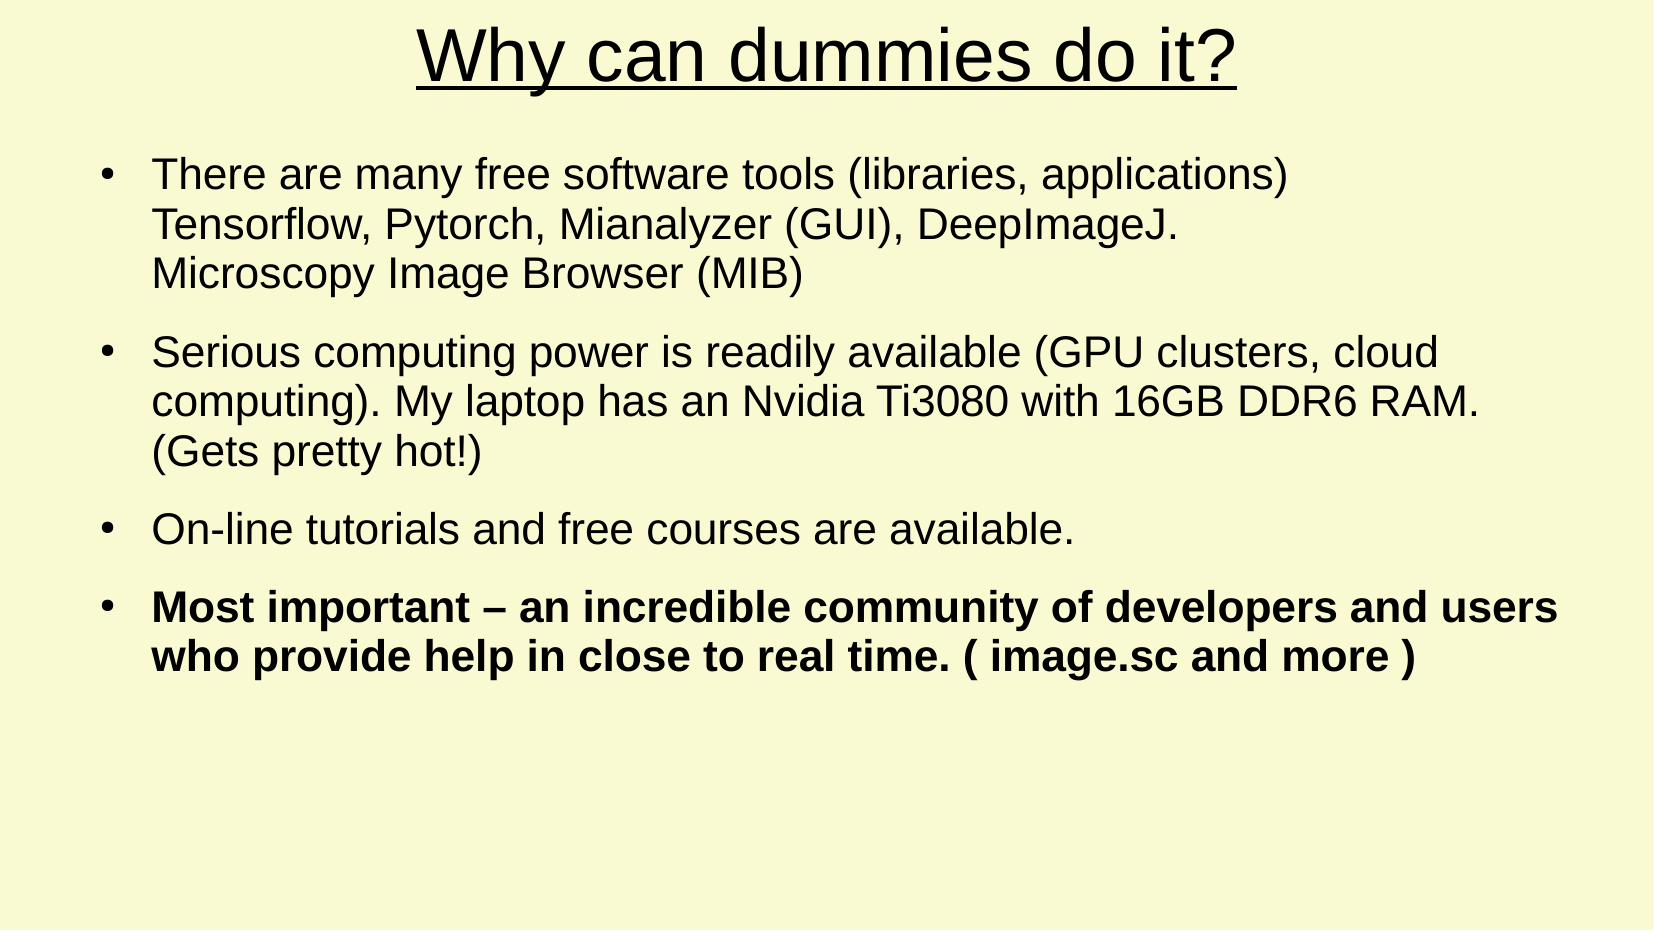

# Why can dummies do it?
There are many free software tools (libraries, applications)
Tensorflow, Pytorch, Mianalyzer (GUI), DeepImageJ.
Microscopy Image Browser (MIB)
Serious computing power is readily available (GPU clusters, cloud computing). My laptop has an Nvidia Ti3080 with 16GB DDR6 RAM.
(Gets pretty hot!)
On-line tutorials and free courses are available.
Most important – an incredible community of developers and users who provide help in close to real time. ( image.sc and more )